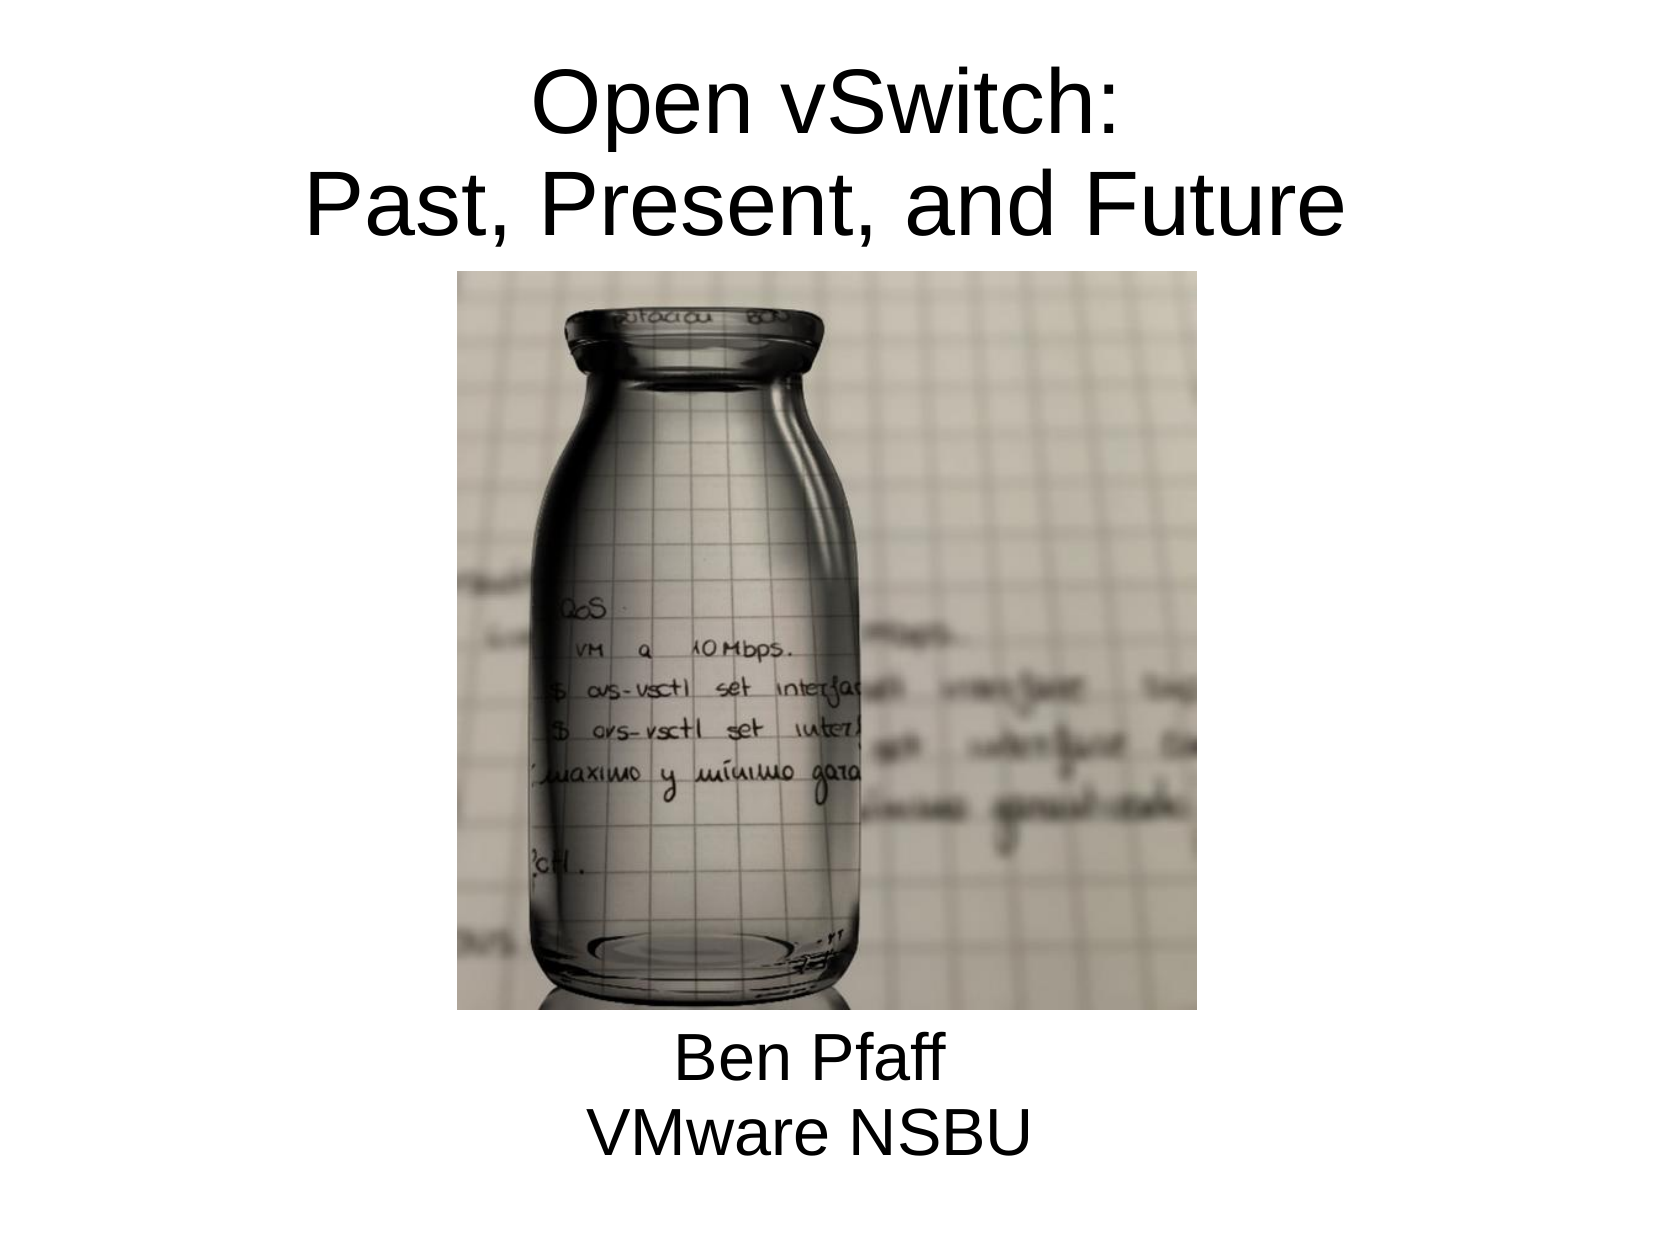

# Open vSwitch: Past, Present, and Future
Ben Pfaff
VMware NSBU